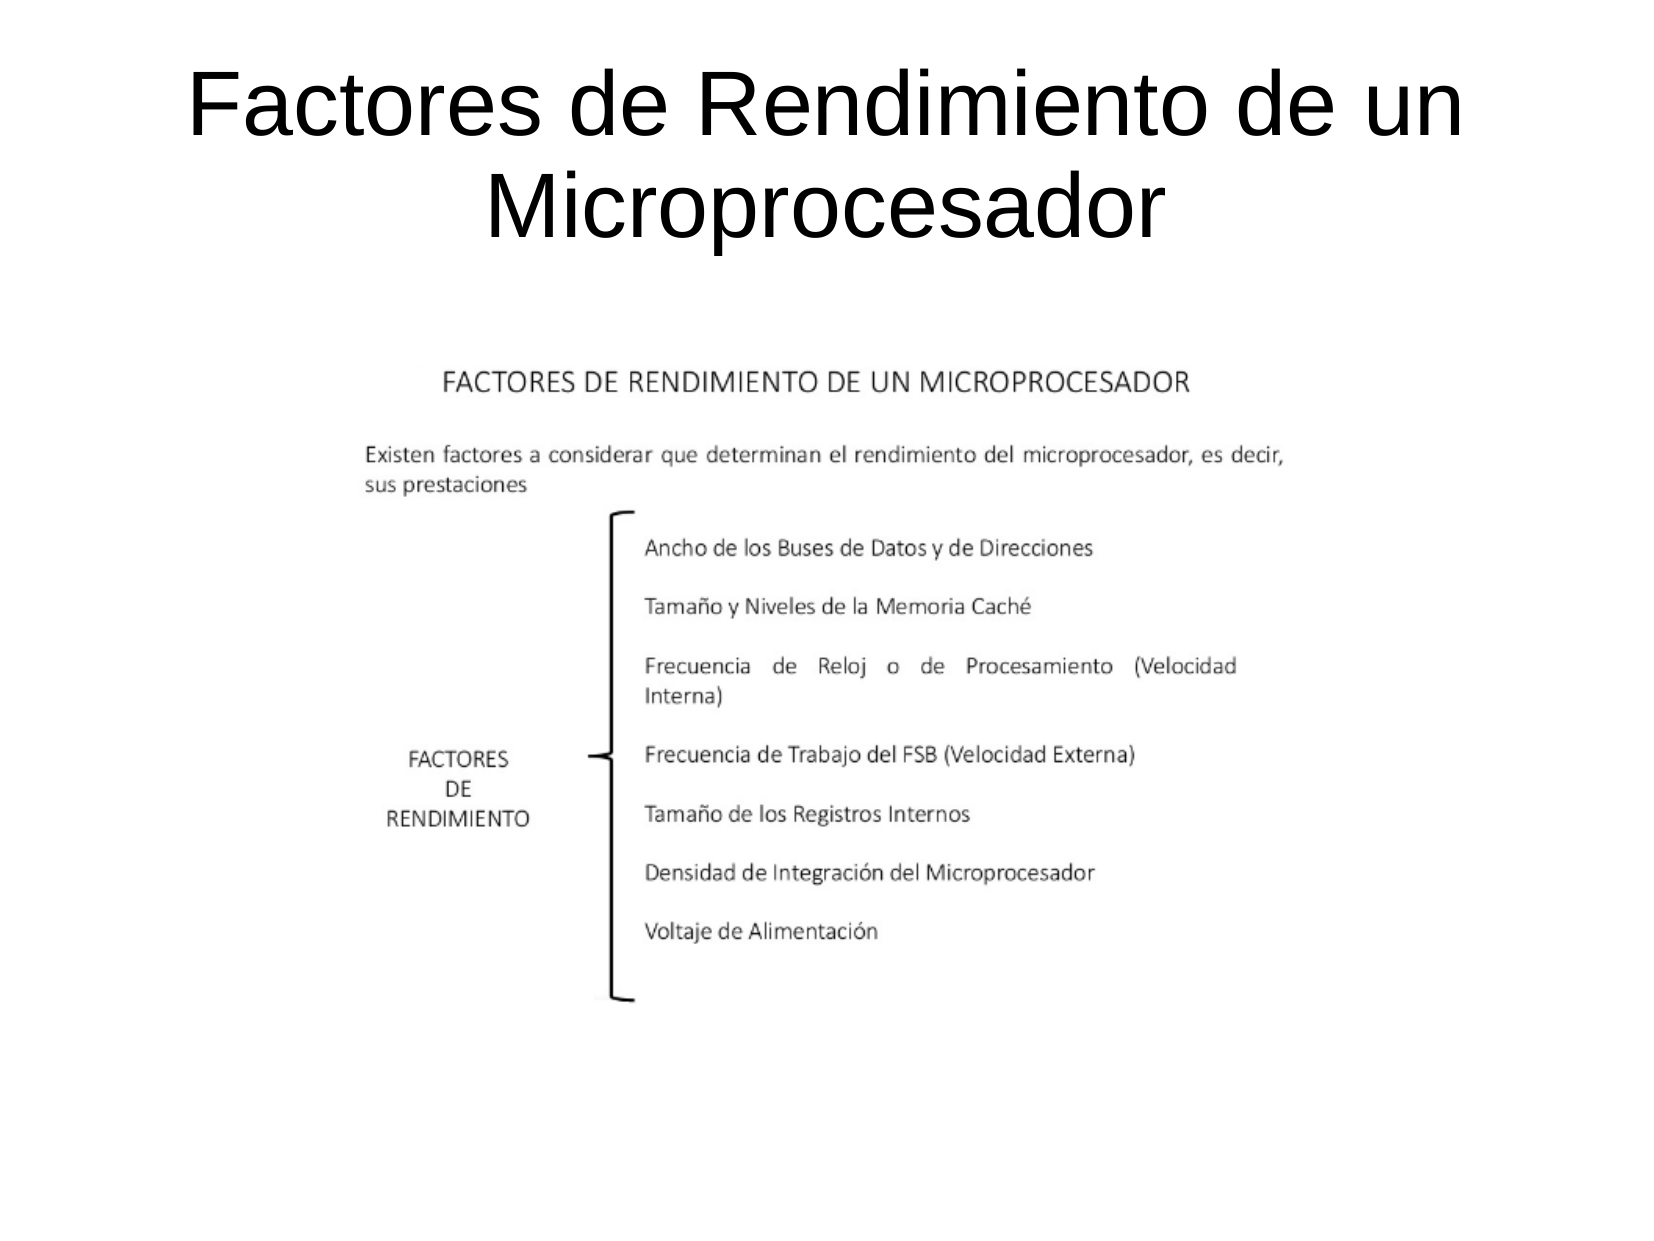

# Factores de Rendimiento de un Microprocesador